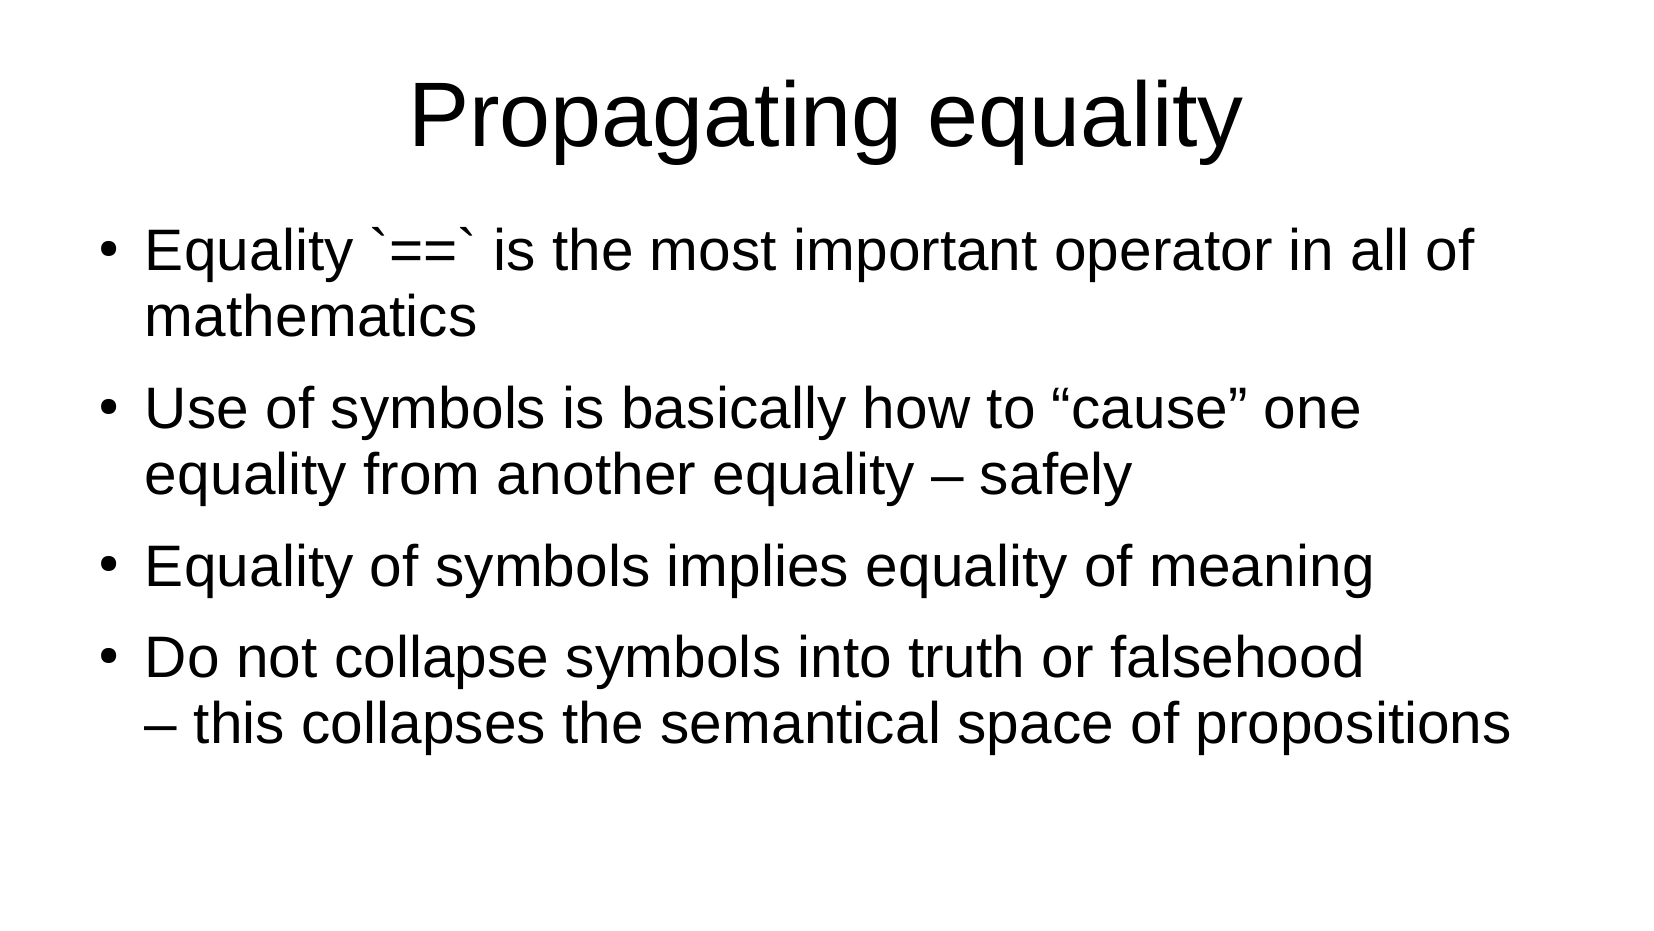

# Propagating equality
Equality `==` is the most important operator in all of mathematics
Use of symbols is basically how to “cause” one equality from another equality – safely
Equality of symbols implies equality of meaning
Do not collapse symbols into truth or falsehood
– this collapses the semantical space of propositions